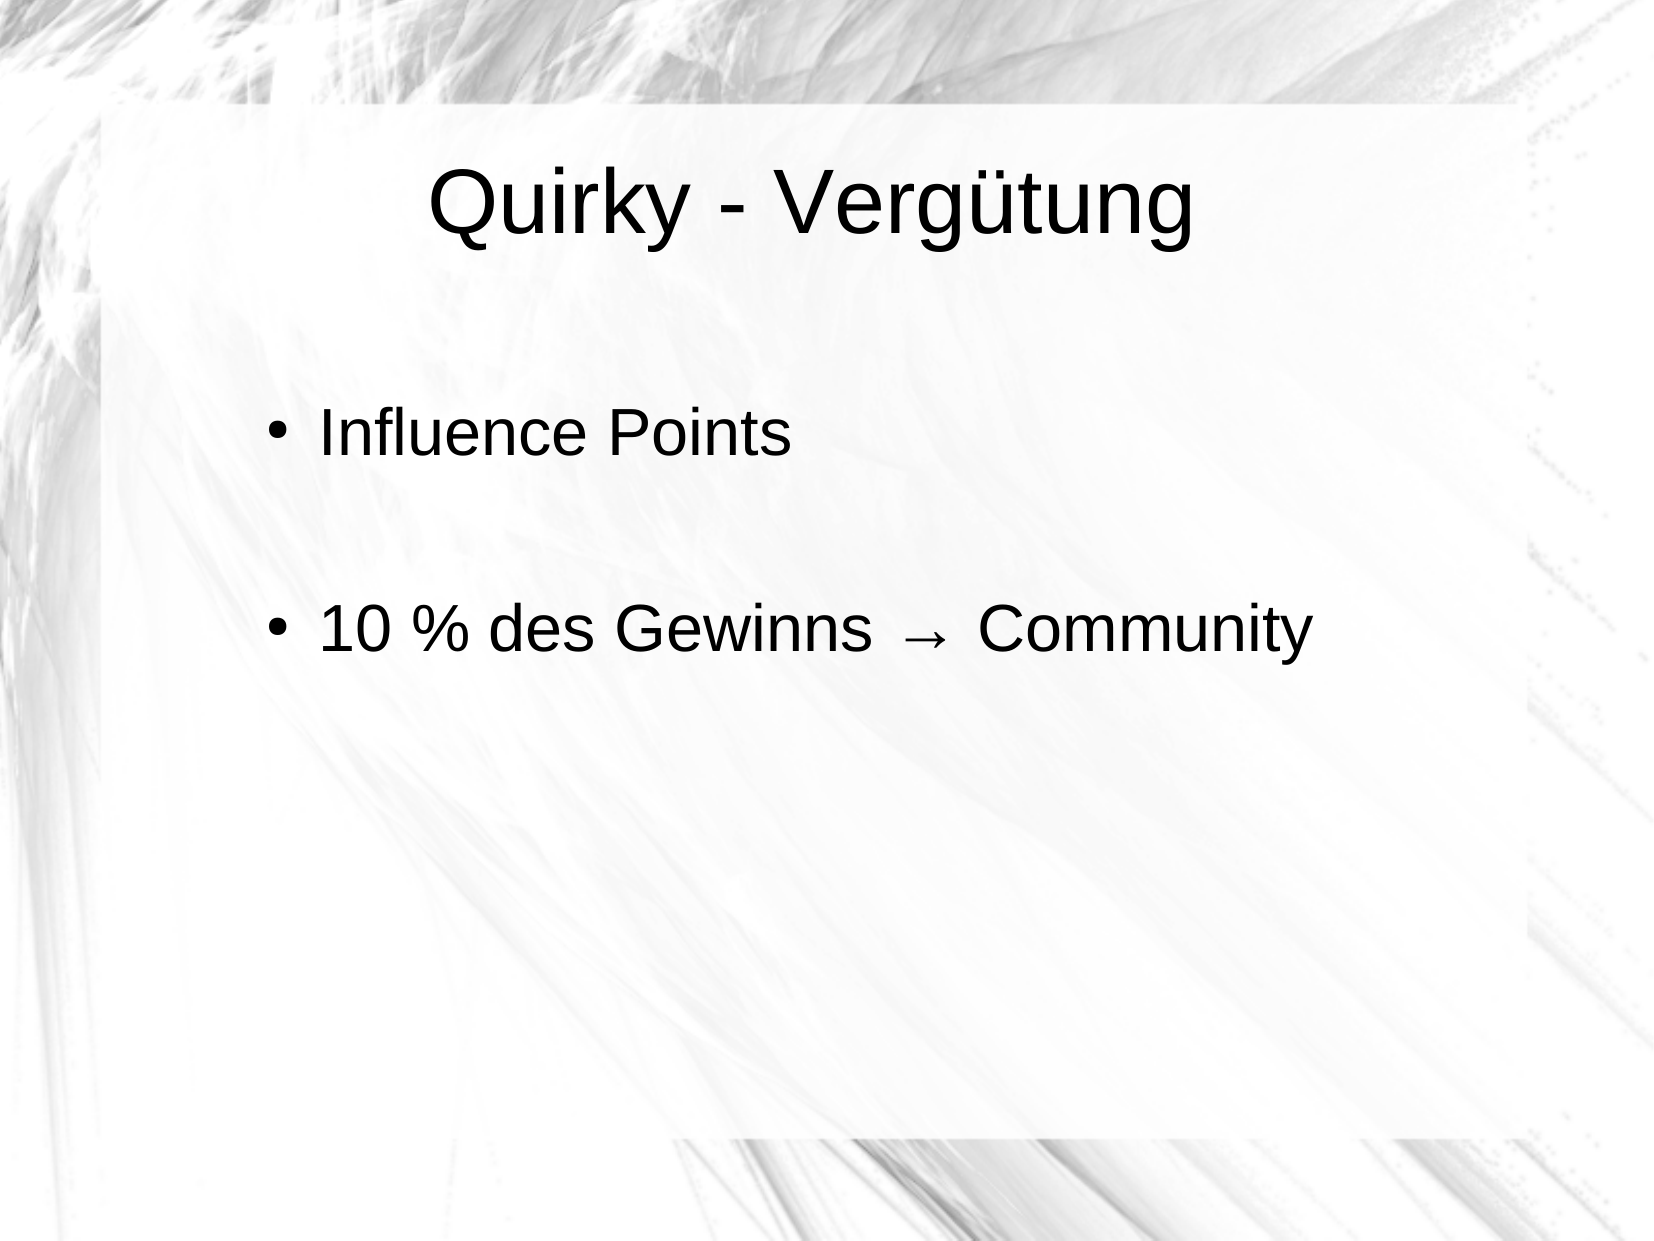

# Quirky - Vergütung
Influence Points
10 % des Gewinns → Community